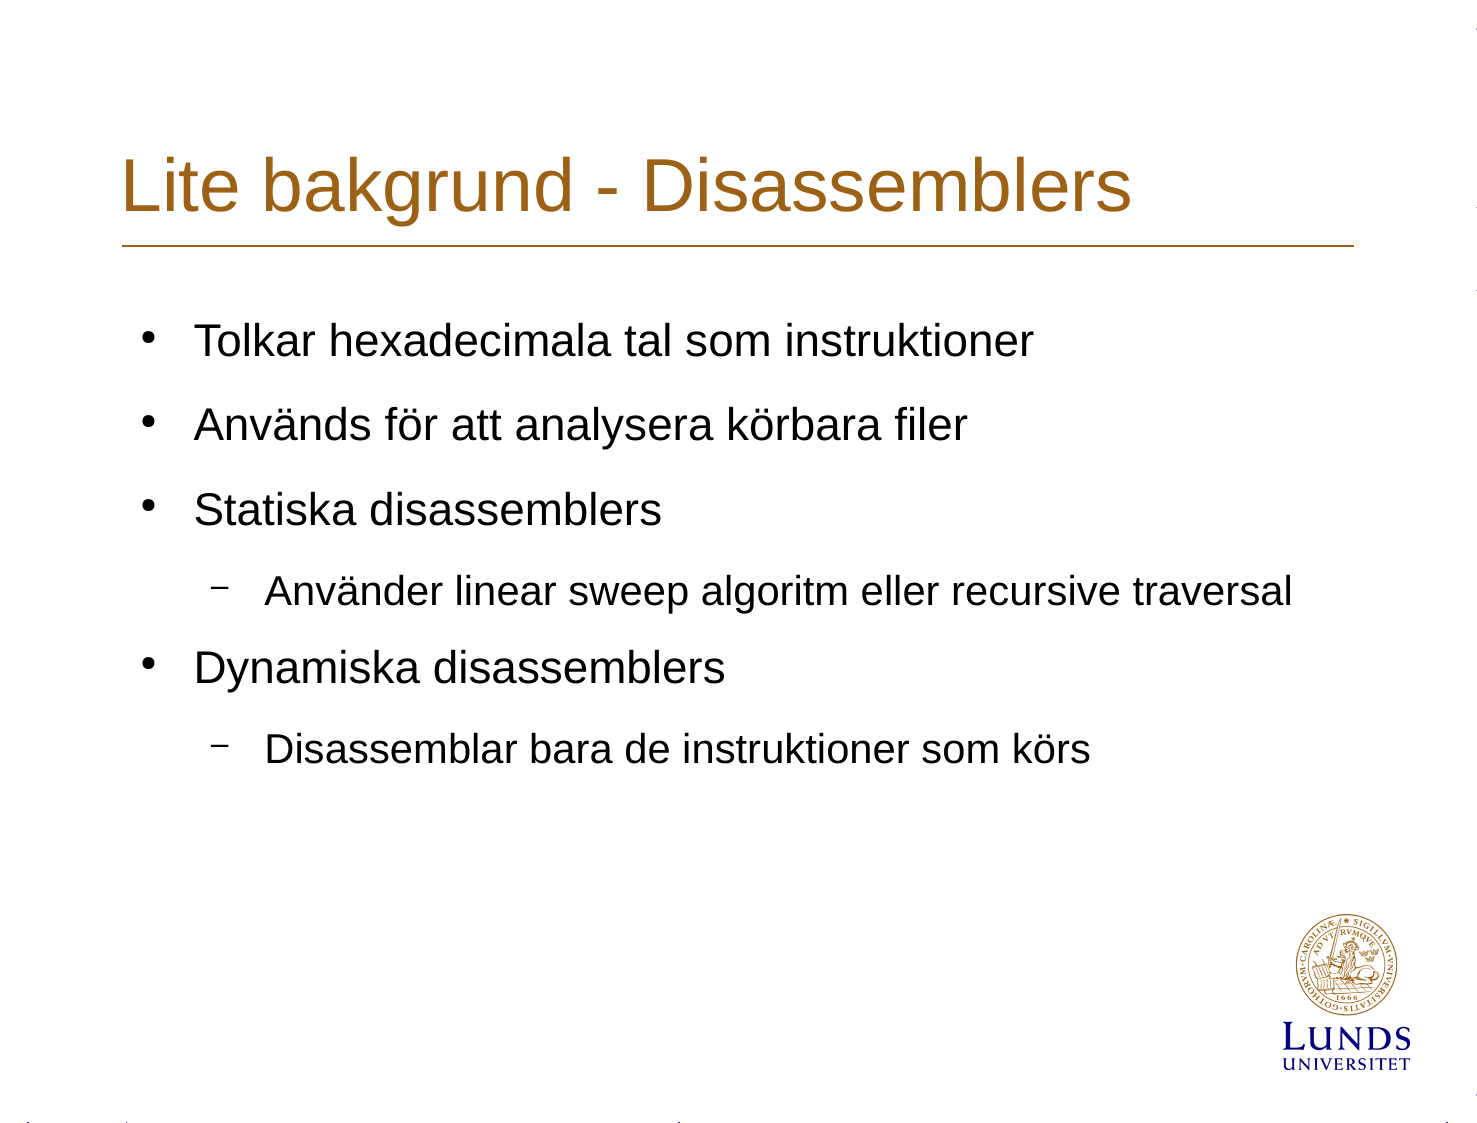

# Lite bakgrund - Disassemblers
Tolkar hexadecimala tal som instruktioner
Används för att analysera körbara filer
Statiska disassemblers
Använder linear sweep algoritm eller recursive traversal
Dynamiska disassemblers
Disassemblar bara de instruktioner som körs